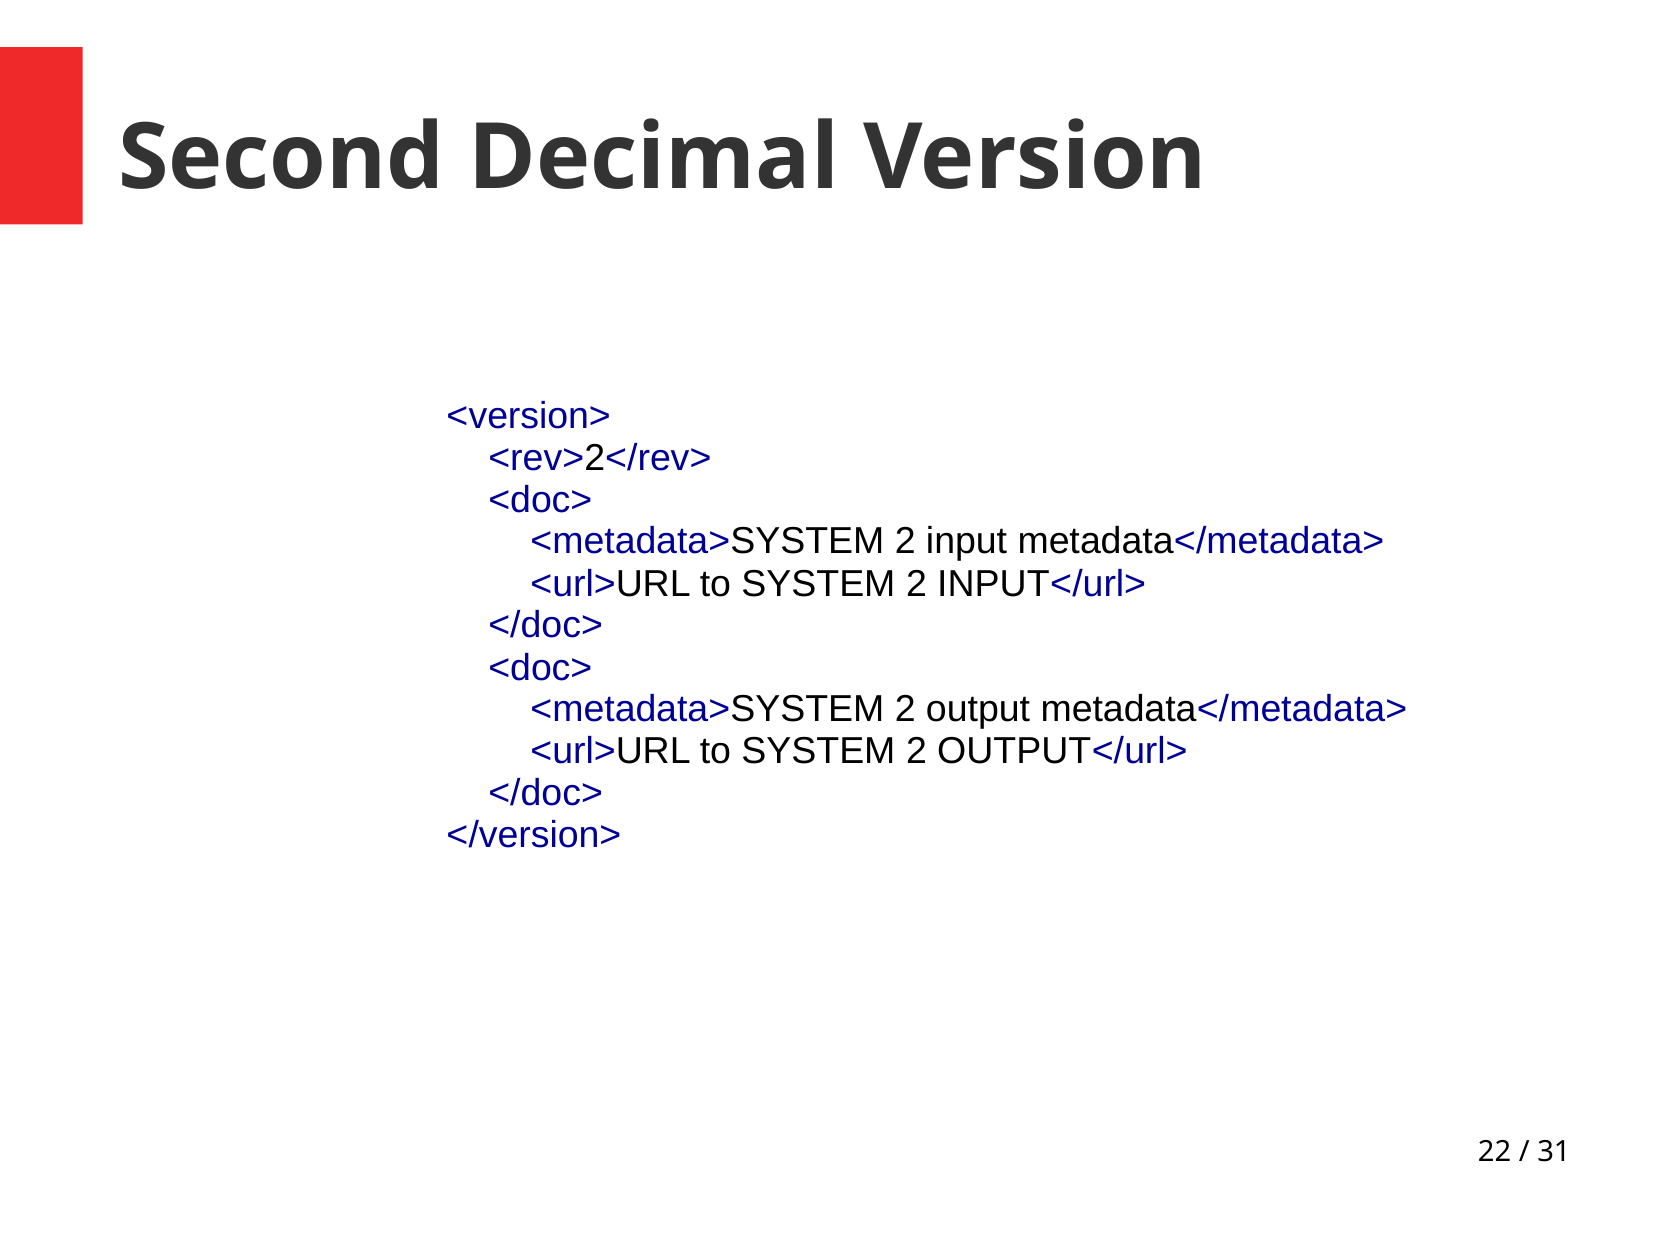

# Second Decimal Version
 <version>
 <rev>2</rev>
 <doc>
 <metadata>SYSTEM 2 input metadata</metadata>
 <url>URL to SYSTEM 2 INPUT</url>
 </doc>
 <doc>
 <metadata>SYSTEM 2 output metadata</metadata>
 <url>URL to SYSTEM 2 OUTPUT</url>
 </doc>
 </version>
22